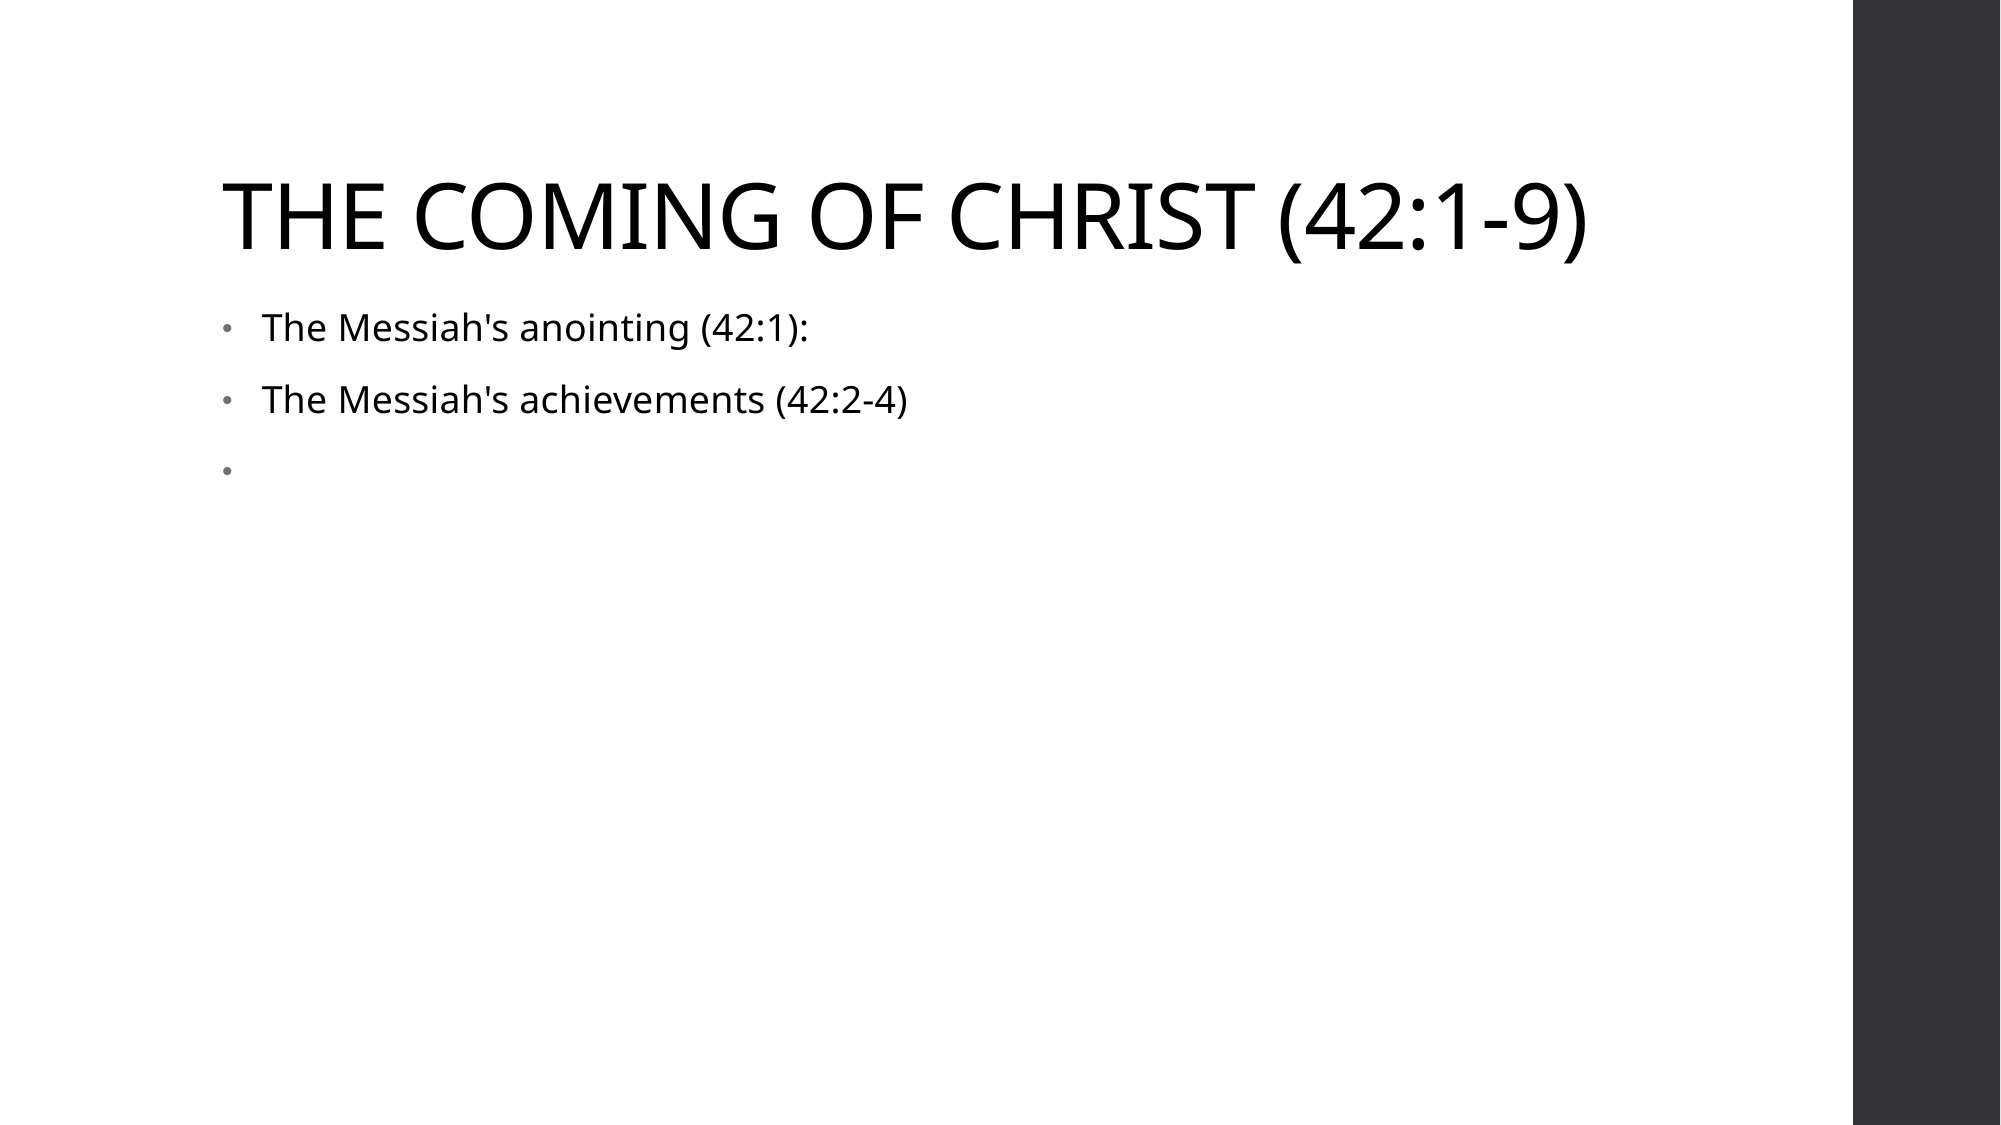

# THE COMING OF CHRIST (42:1-9)
 The Messiah's anointing (42:1):
 The Messiah's achievements (42:2-4)